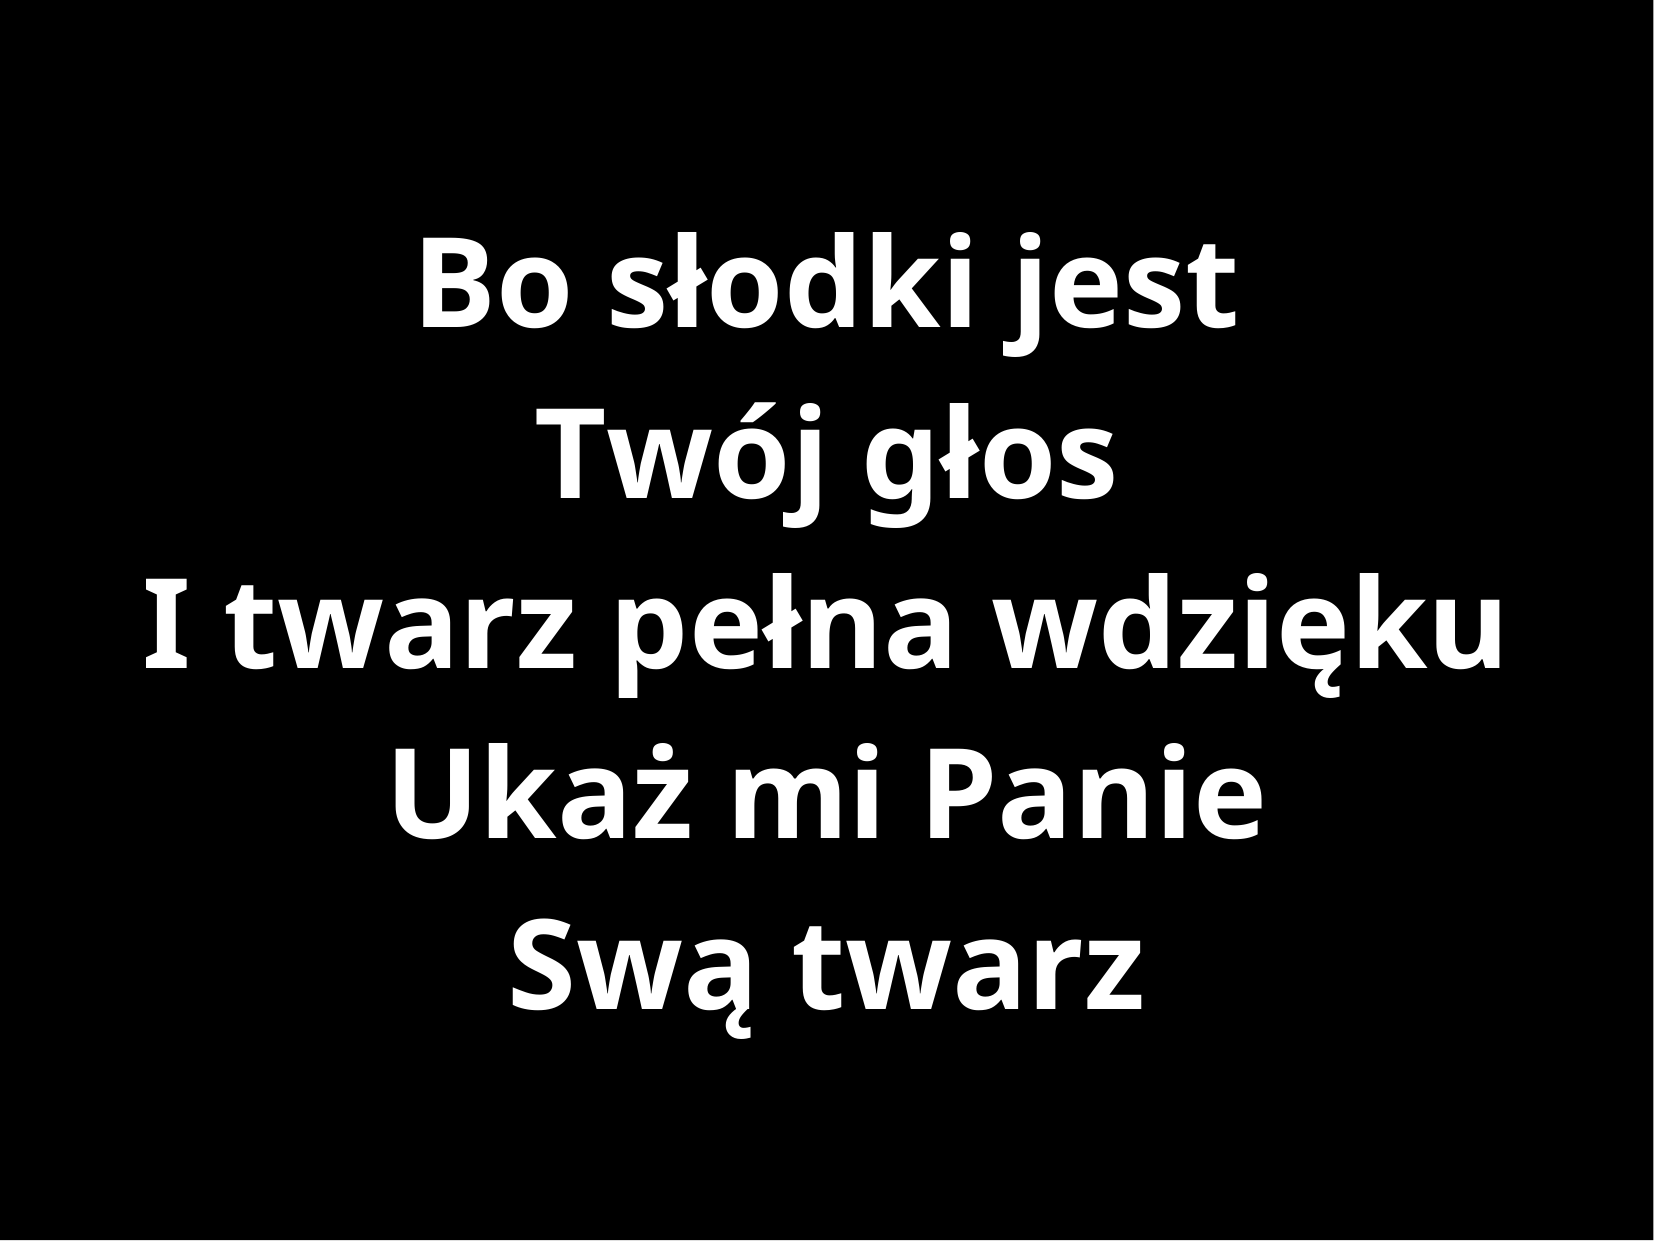

# Bo słodki jest Twój głos I twarz pełna wdzięku Ukaż mi Panie Swą twarz